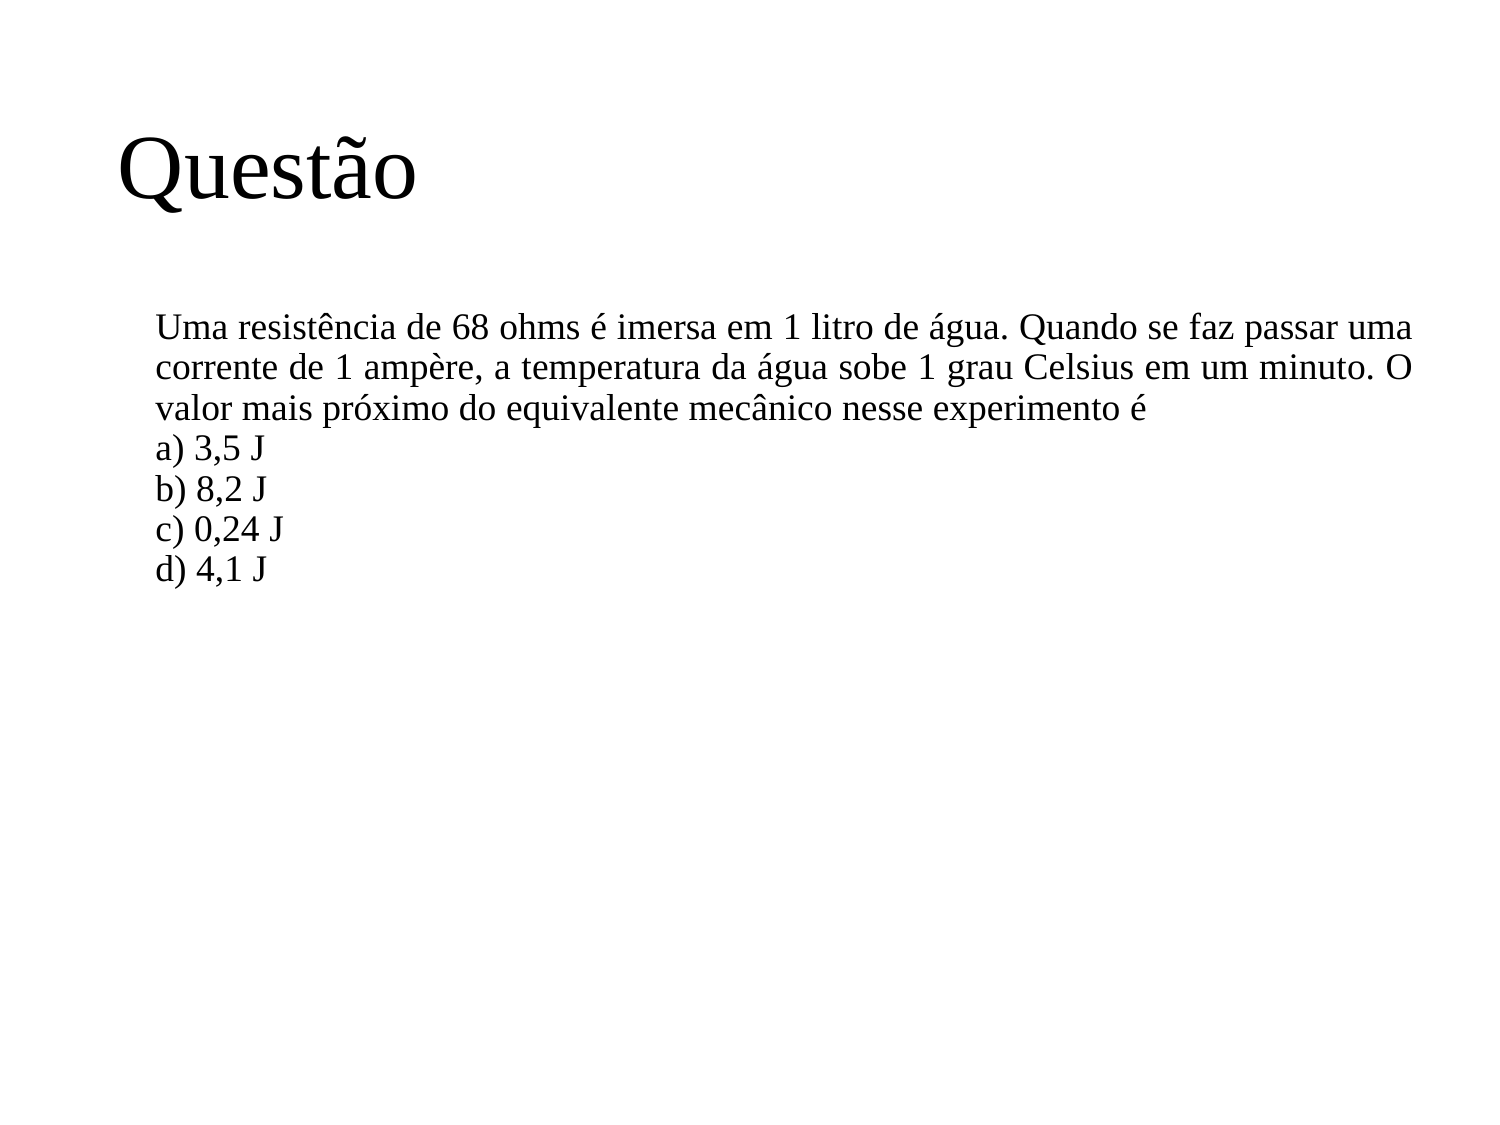

Questão
Uma resistência de 68 ohms é imersa em 1 litro de água. Quando se faz passar uma corrente de 1 ampère, a temperatura da água sobe 1 grau Celsius em um minuto. O valor mais próximo do equivalente mecânico nesse experimento é
a) 3,5 J
b) 8,2 J
c) 0,24 J
d) 4,1 J